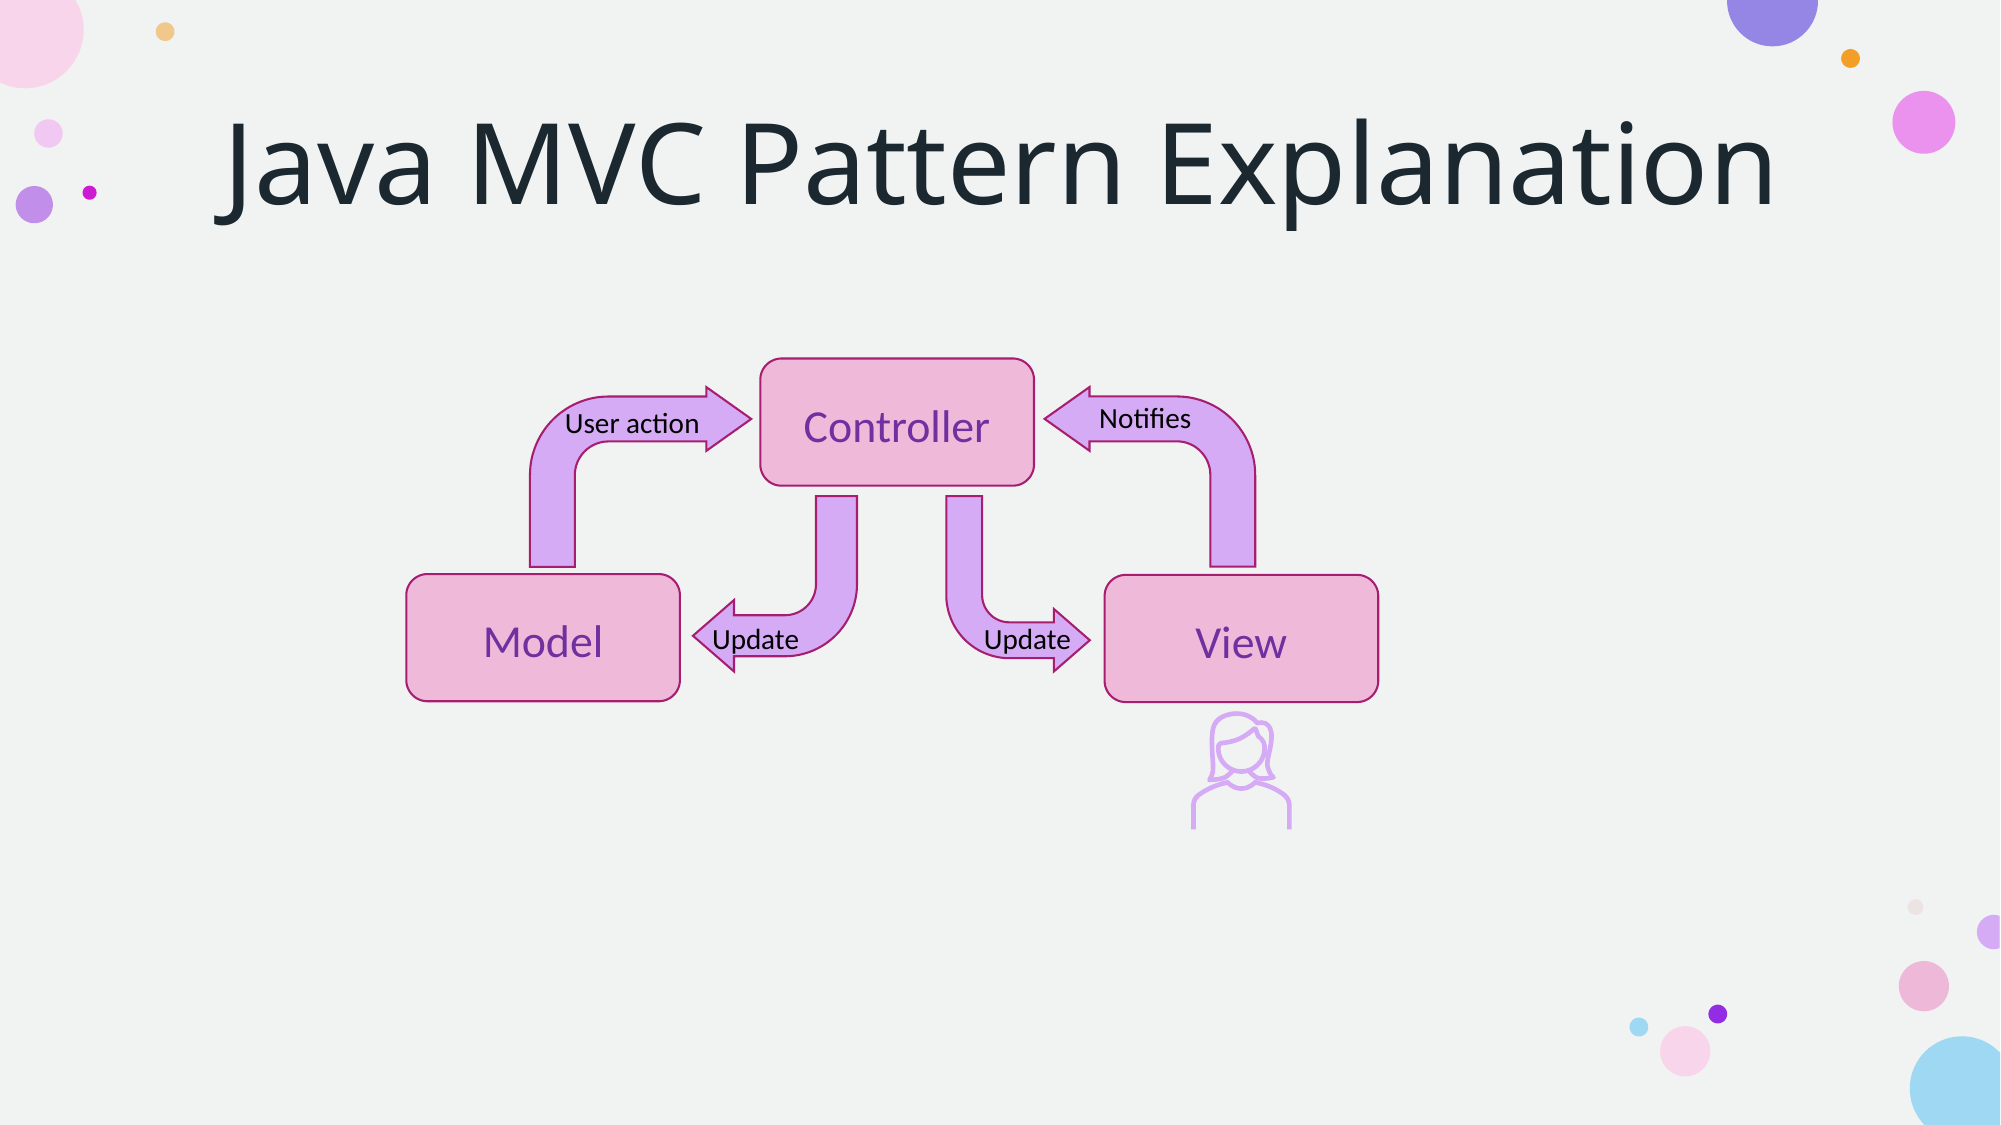

# Java MVC Pattern Explanation
Controller
User action
Notifies
Update
Update
Model
View